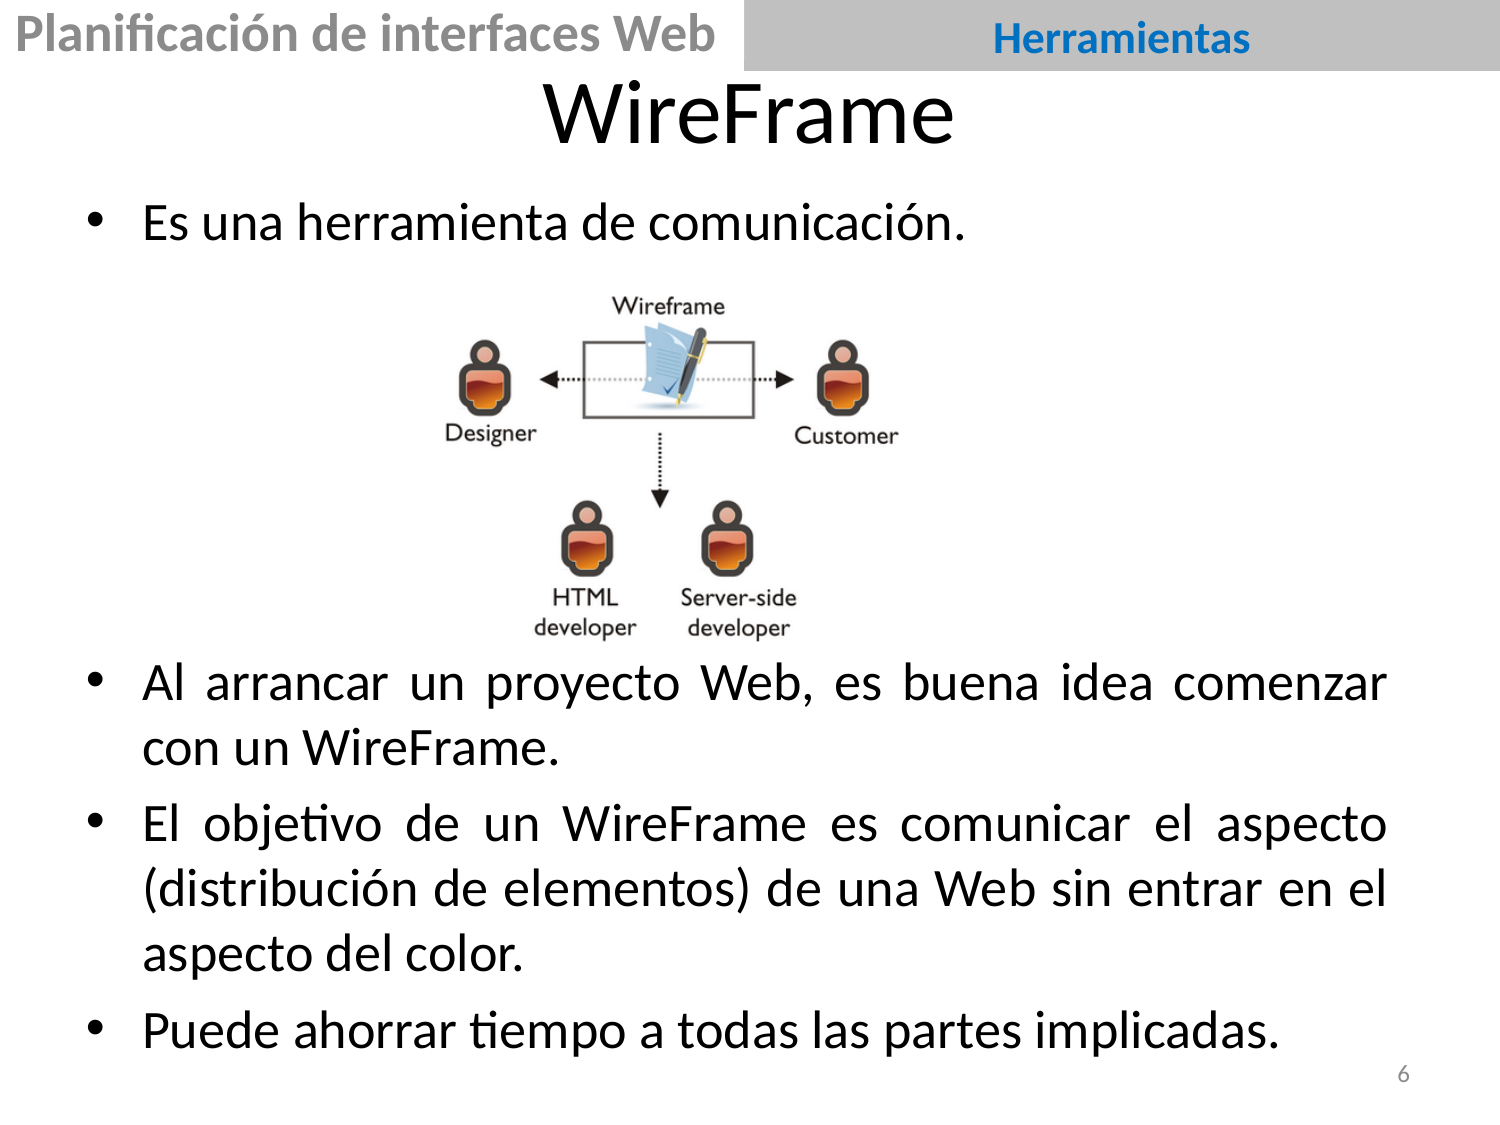

Planificación de interfaces Web
Herramientas
# WireFrame
Es una herramienta de comunicación.
Al arrancar un proyecto Web, es buena idea comenzar con un WireFrame.
El objetivo de un WireFrame es comunicar el aspecto (distribución de elementos) de una Web sin entrar en el aspecto del color.
Puede ahorrar tiempo a todas las partes implicadas.